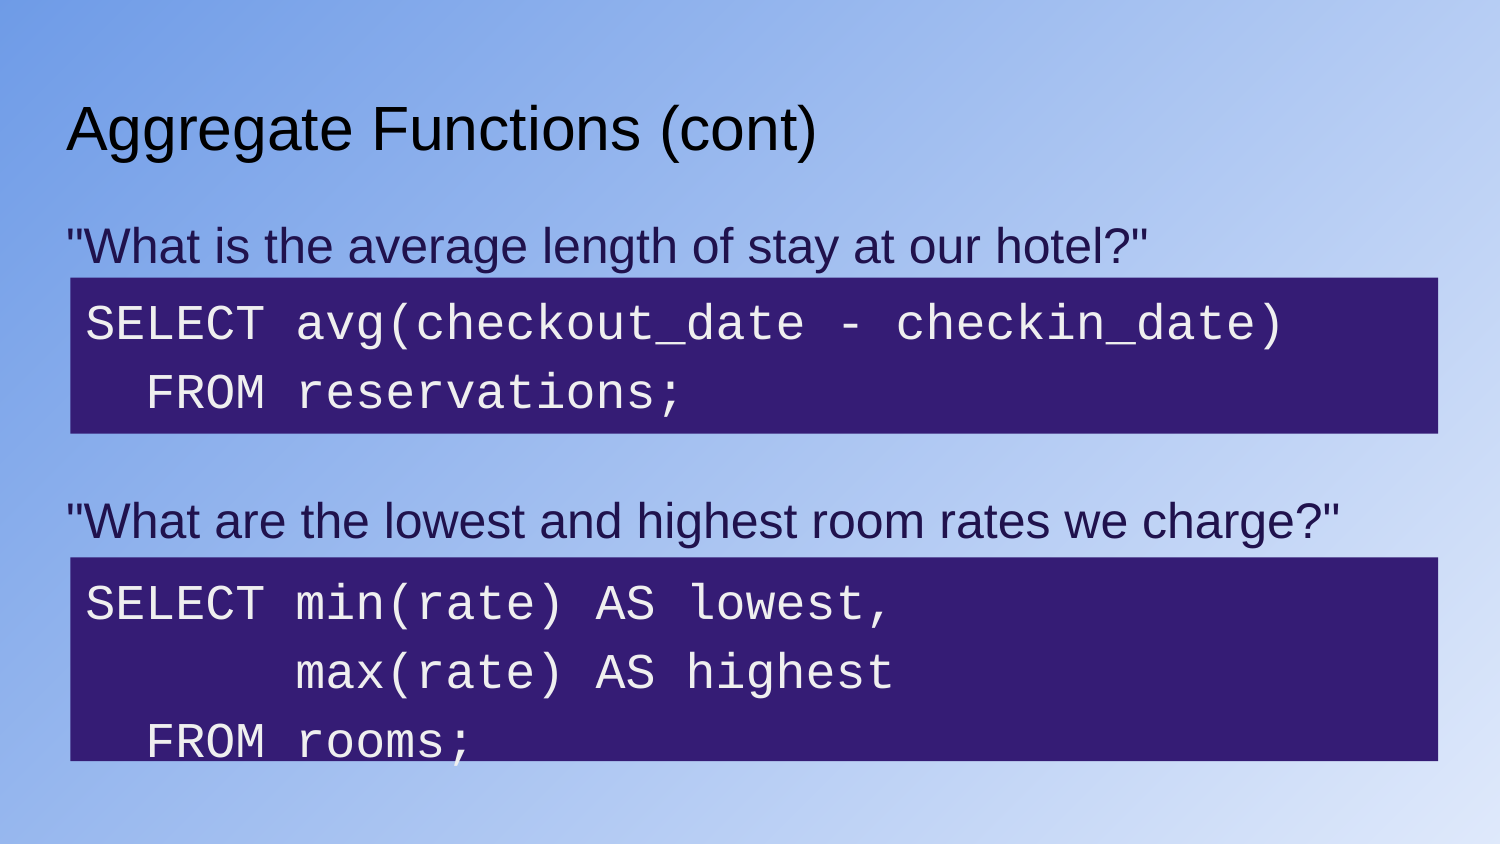

# Aggregate Functions (cont)
"What is the average length of stay at our hotel?"
"What are the lowest and highest room rates we charge?"
SELECT avg(checkout_date - checkin_date)
 FROM reservations;
SELECT min(rate) AS lowest,
 max(rate) AS highest
 FROM rooms;